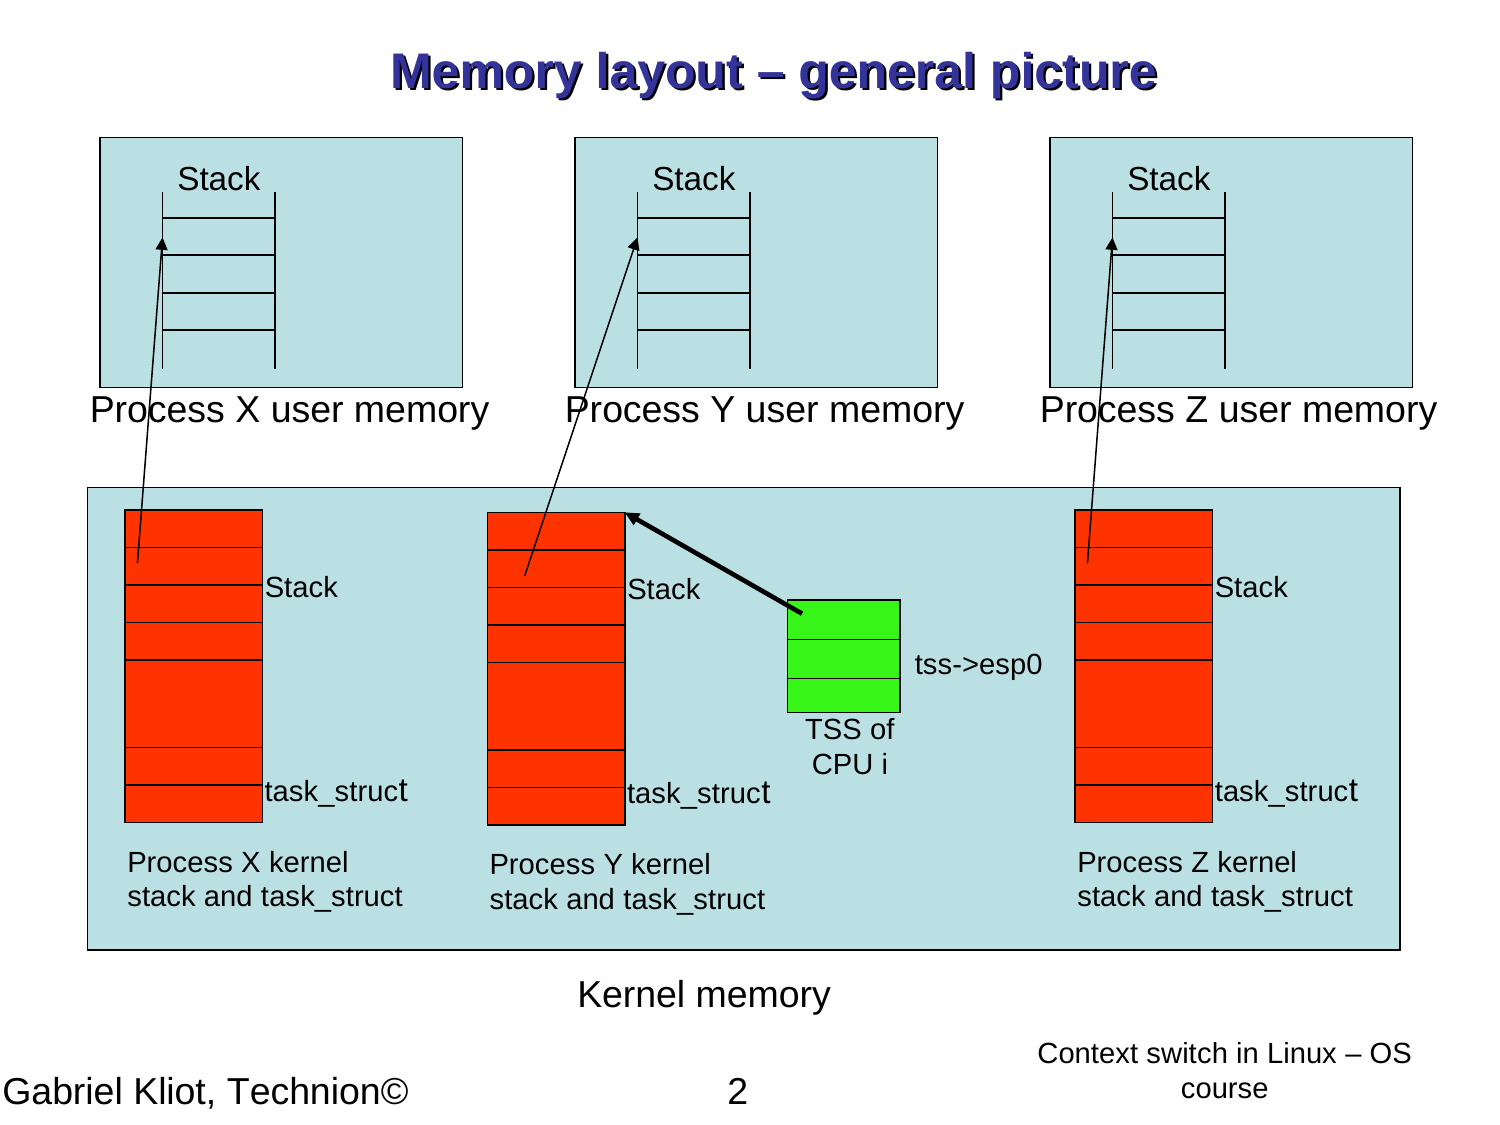

Memory layout – general picture
Stack
Stack
Stack
Process X user memory
Process Y user memory
Process Z user memory
Stack
task_struct
Process X kernel stack and task_struct
Stack
task_struct
Process Z kernel stack and task_struct
Stack
task_struct
Process Y kernel stack and task_struct
tss->esp0
TSS of CPU i
Kernel memory
2